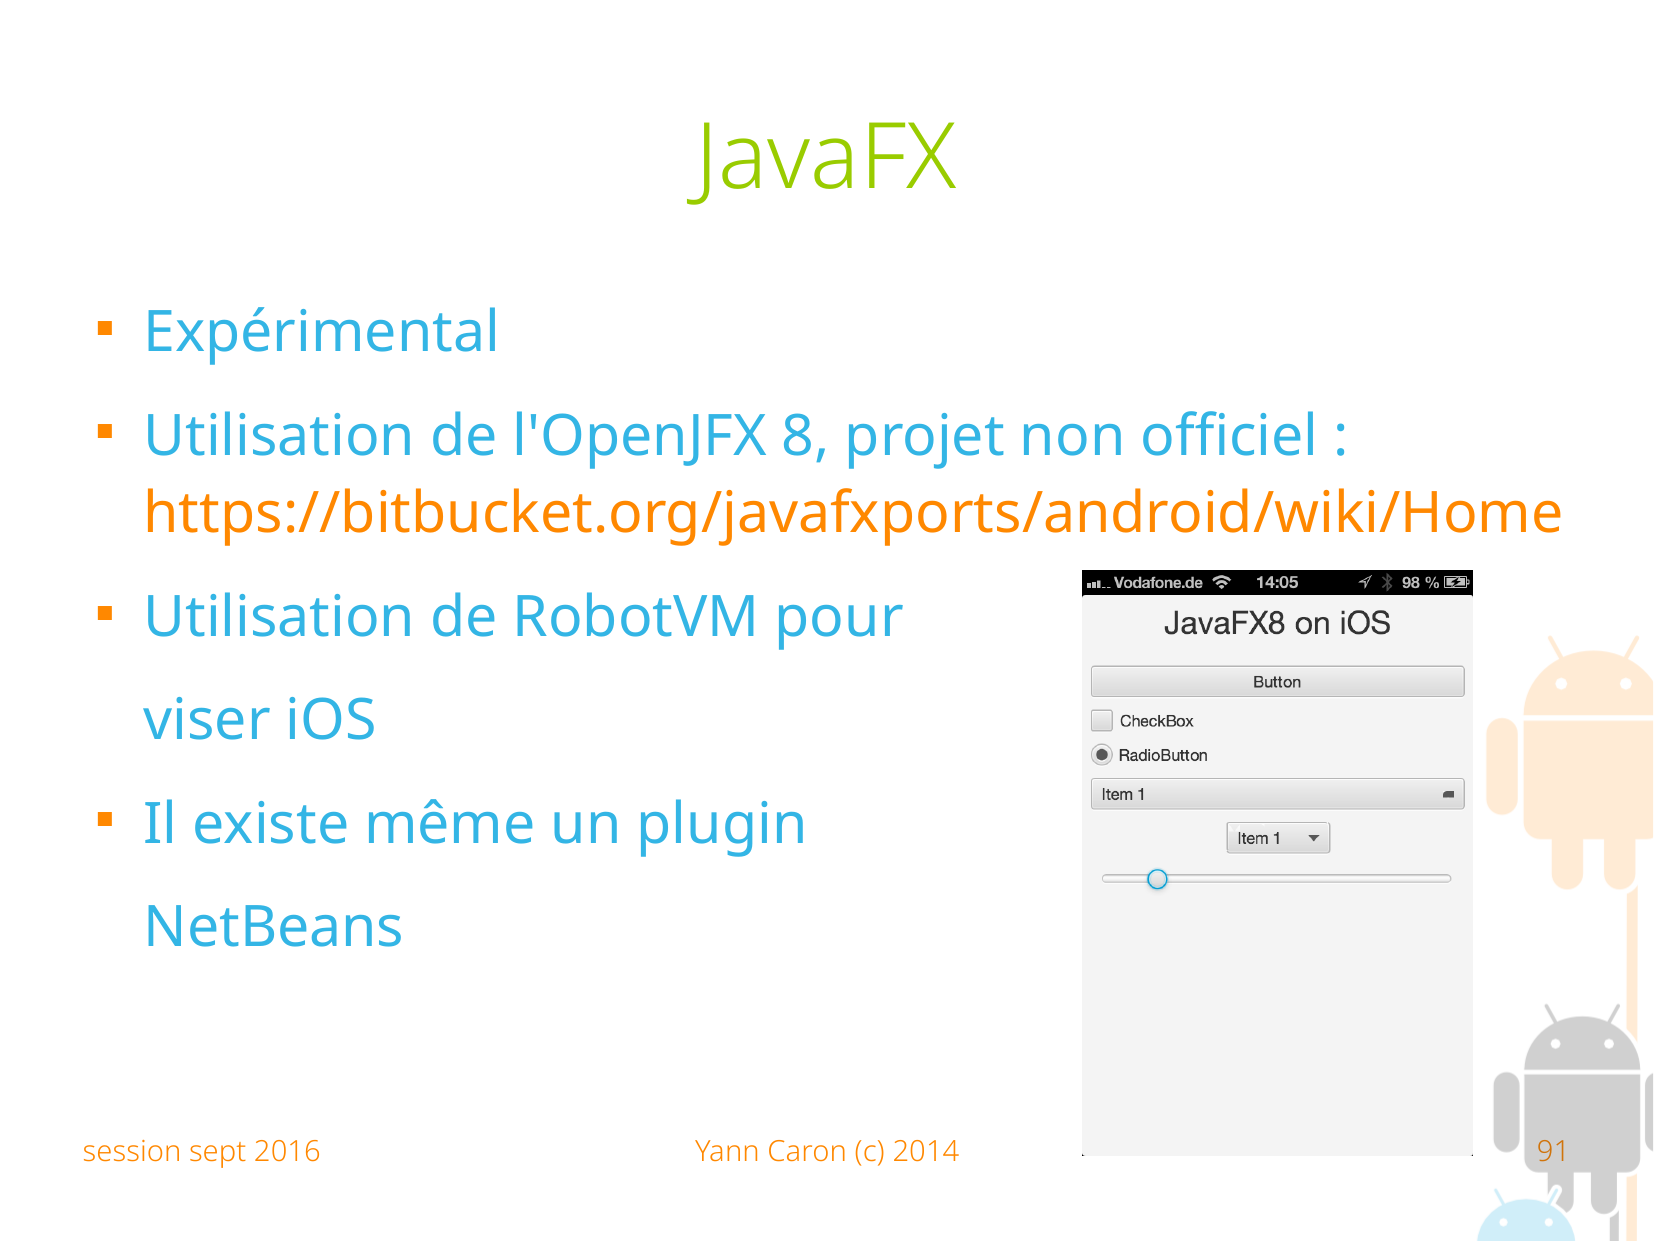

# JavaFX
Expérimental
Utilisation de l'OpenJFX 8, projet non officiel : https://bitbucket.org/javafxports/android/wiki/Home
Utilisation de RobotVM pour
viser iOS
Il existe même un plugin
NetBeans
session sept 2016
Yann Caron (c) 2014
91